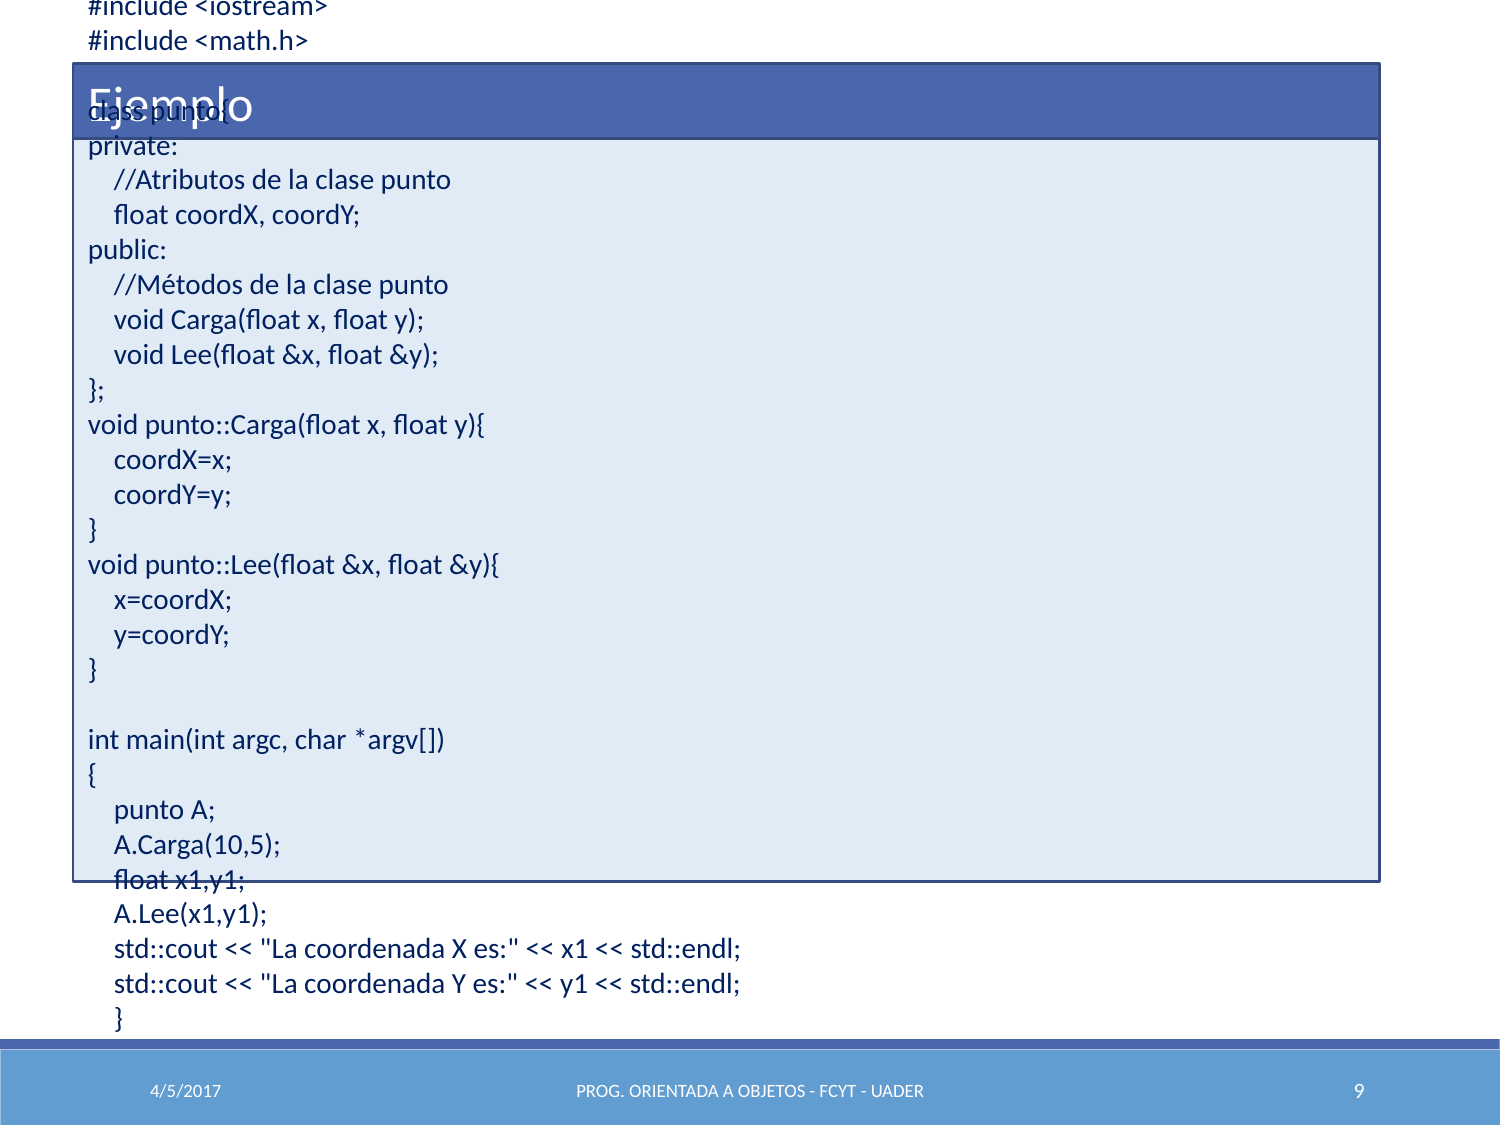

Ejemplo
#include <iostream>
#include <math.h>
class punto{
private:
 //Atributos de la clase punto
 float coordX, coordY;
public:
 //Métodos de la clase punto
 void Carga(float x, float y);
 void Lee(float &x, float &y);
};
void punto::Carga(float x, float y){
 coordX=x;
 coordY=y;
}
void punto::Lee(float &x, float &y){
 x=coordX;
 y=coordY;
}
int main(int argc, char *argv[])
{
 punto A;
 A.Carga(10,5);
 float x1,y1;
 A.Lee(x1,y1);
 std::cout << "La coordenada X es:" << x1 << std::endl;
 std::cout << "La coordenada Y es:" << y1 << std::endl;
 }
4/5/2017
Prog. Orientada a Objetos - FCyT - UADER